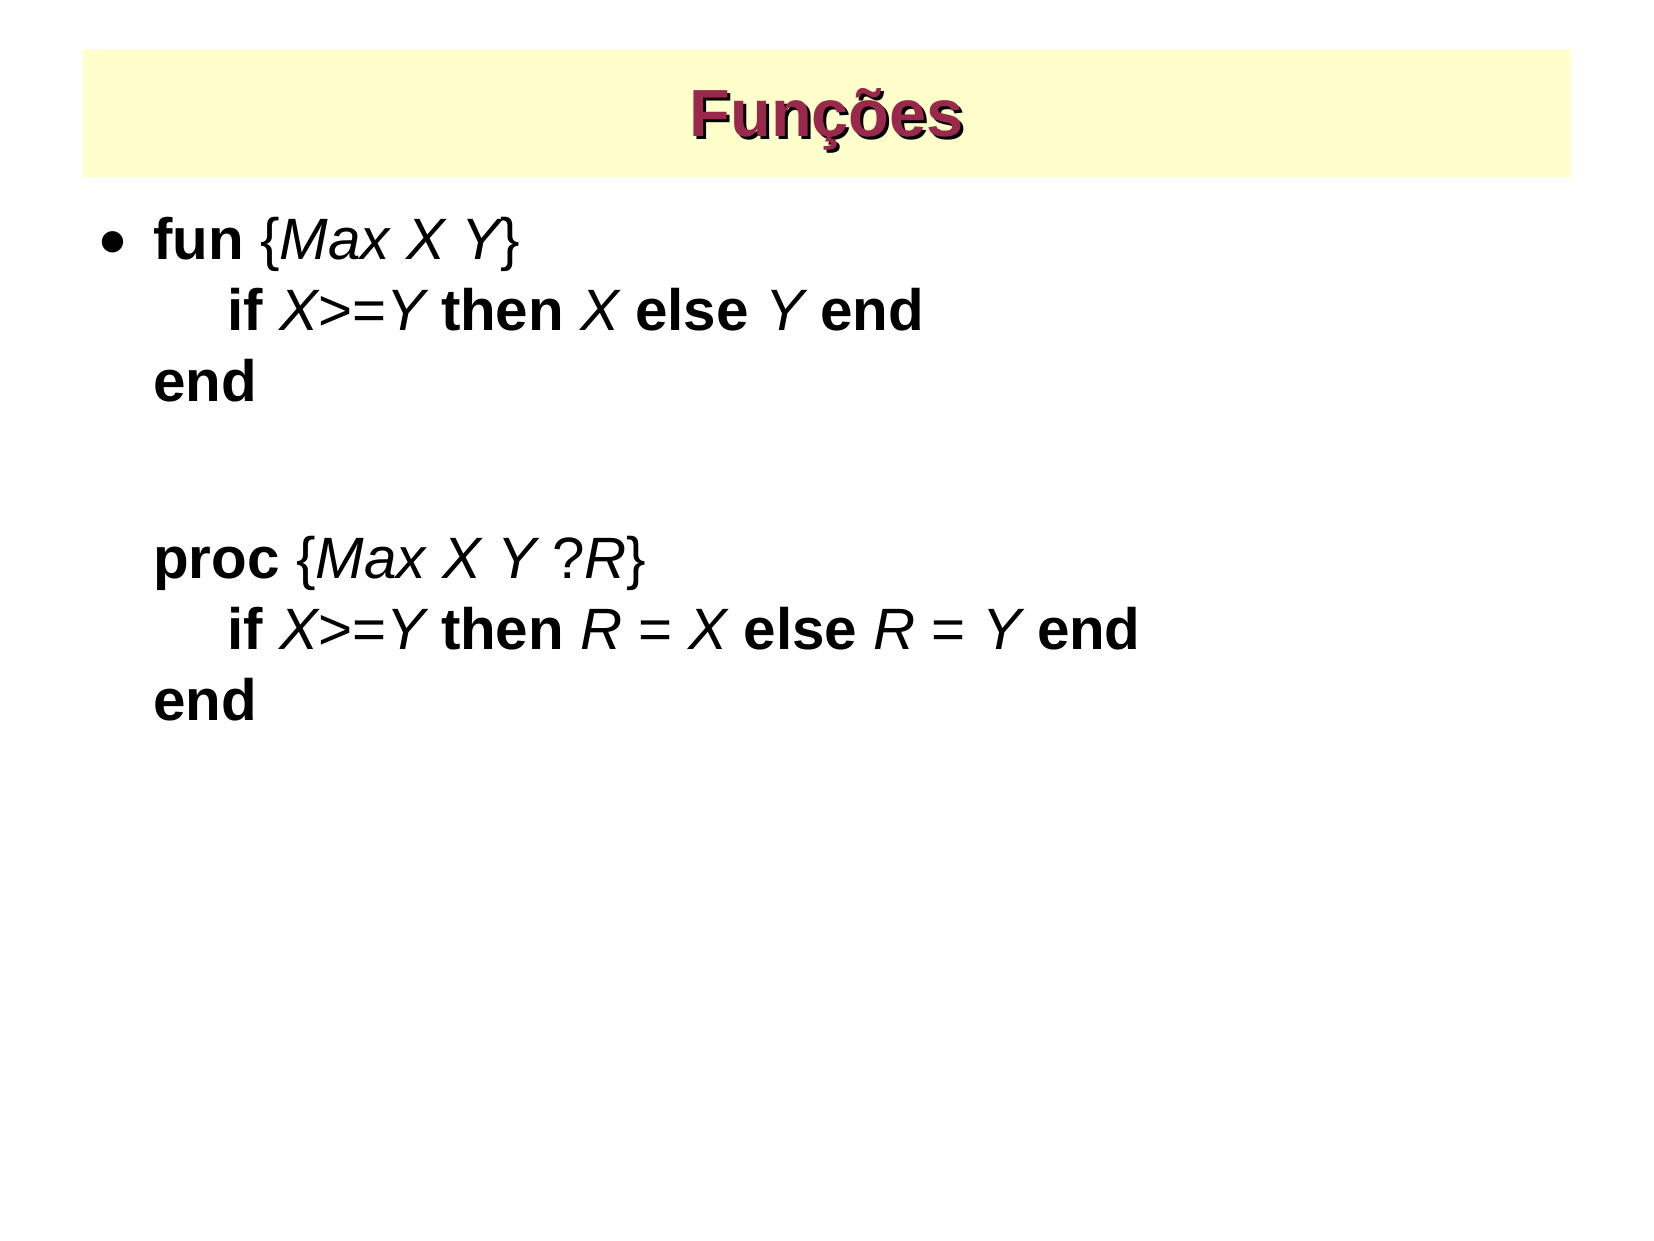

# Funções
fun {Max X Y}
	if X>=Y then X else Y end
end
proc {Max X Y ?R}
	if X>=Y then R = X else R = Y end
end